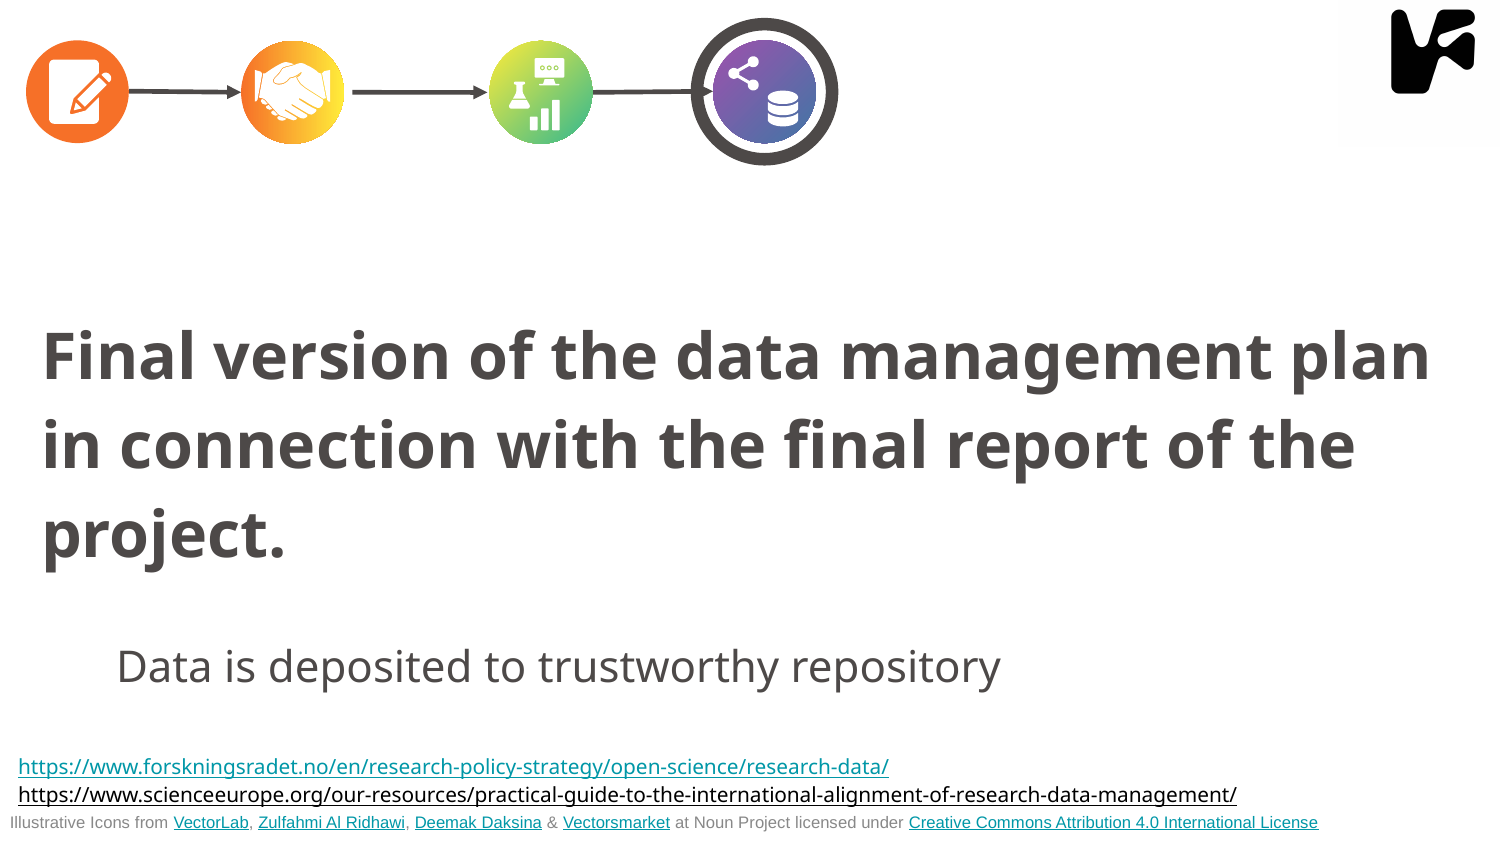

Final version of the data management plan in connection with the final report of the project.
Data is deposited to trustworthy repository
https://www.forskningsradet.no/en/research-policy-strategy/open-science/research-data/ https://www.scienceeurope.org/our-resources/practical-guide-to-the-international-alignment-of-research-data-management/
Illustrative Icons from VectorLab, Zulfahmi Al Ridhawi, Deemak Daksina & Vectorsmarket at Noun Project licensed under Creative Commons Attribution 4.0 International License